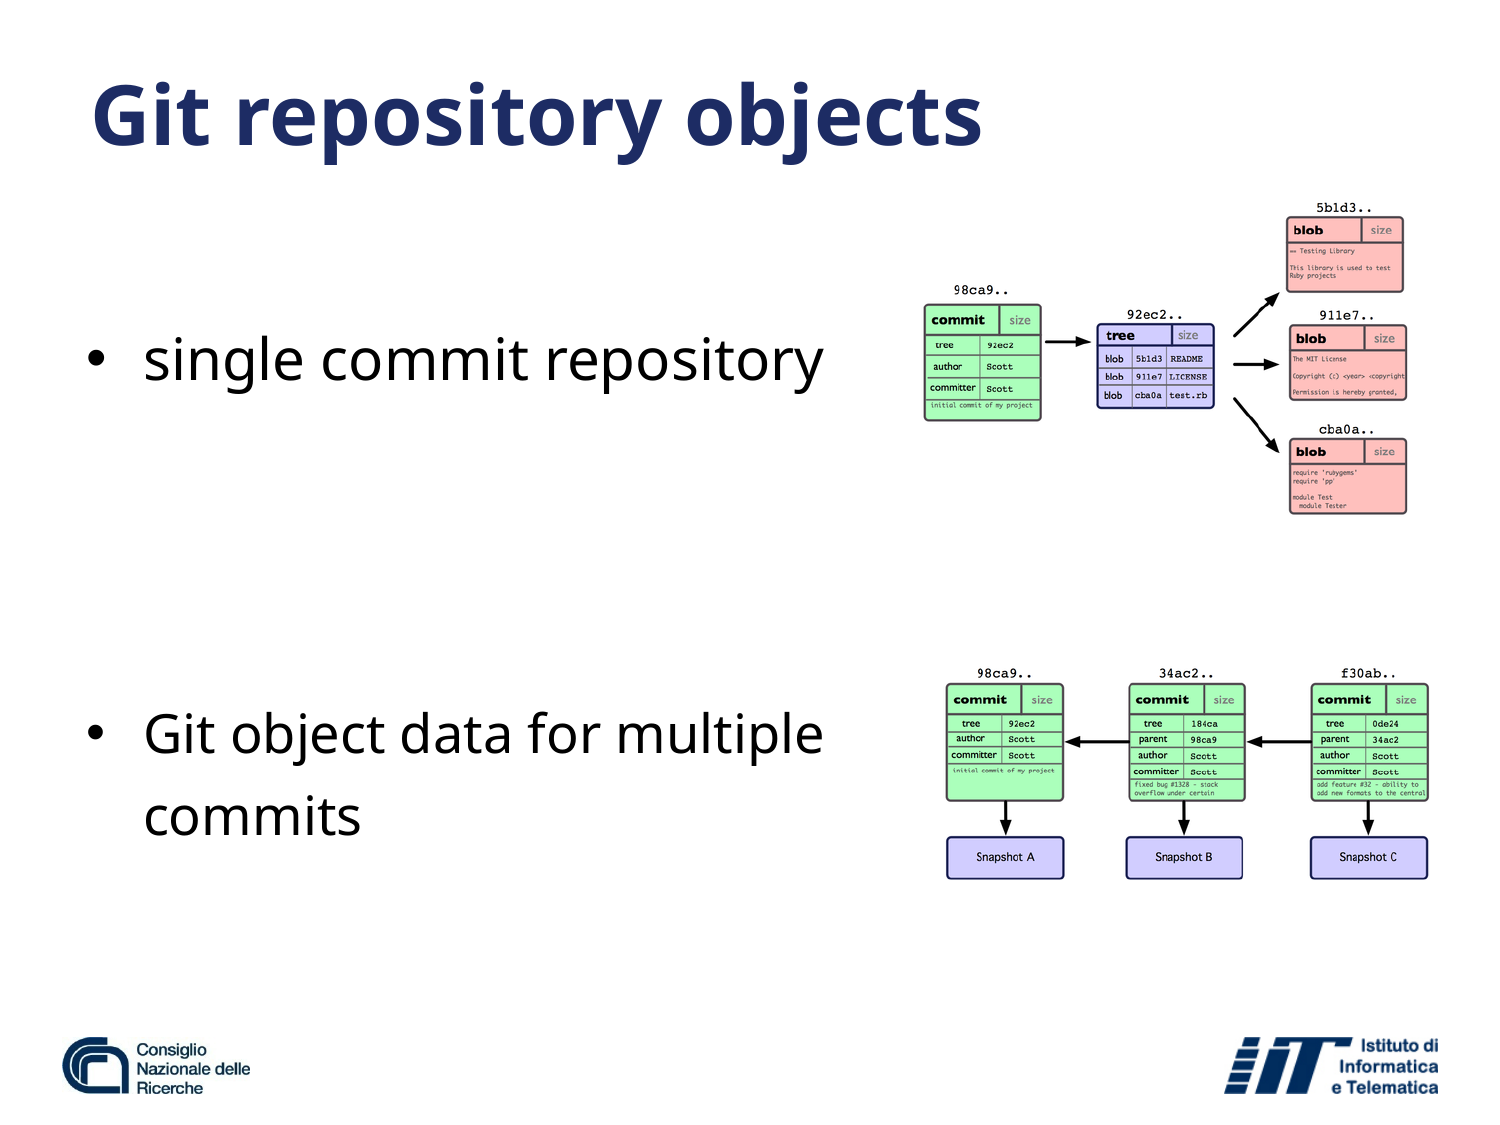

# Git repository objects
single commit repository
Git object data for multiple
commits